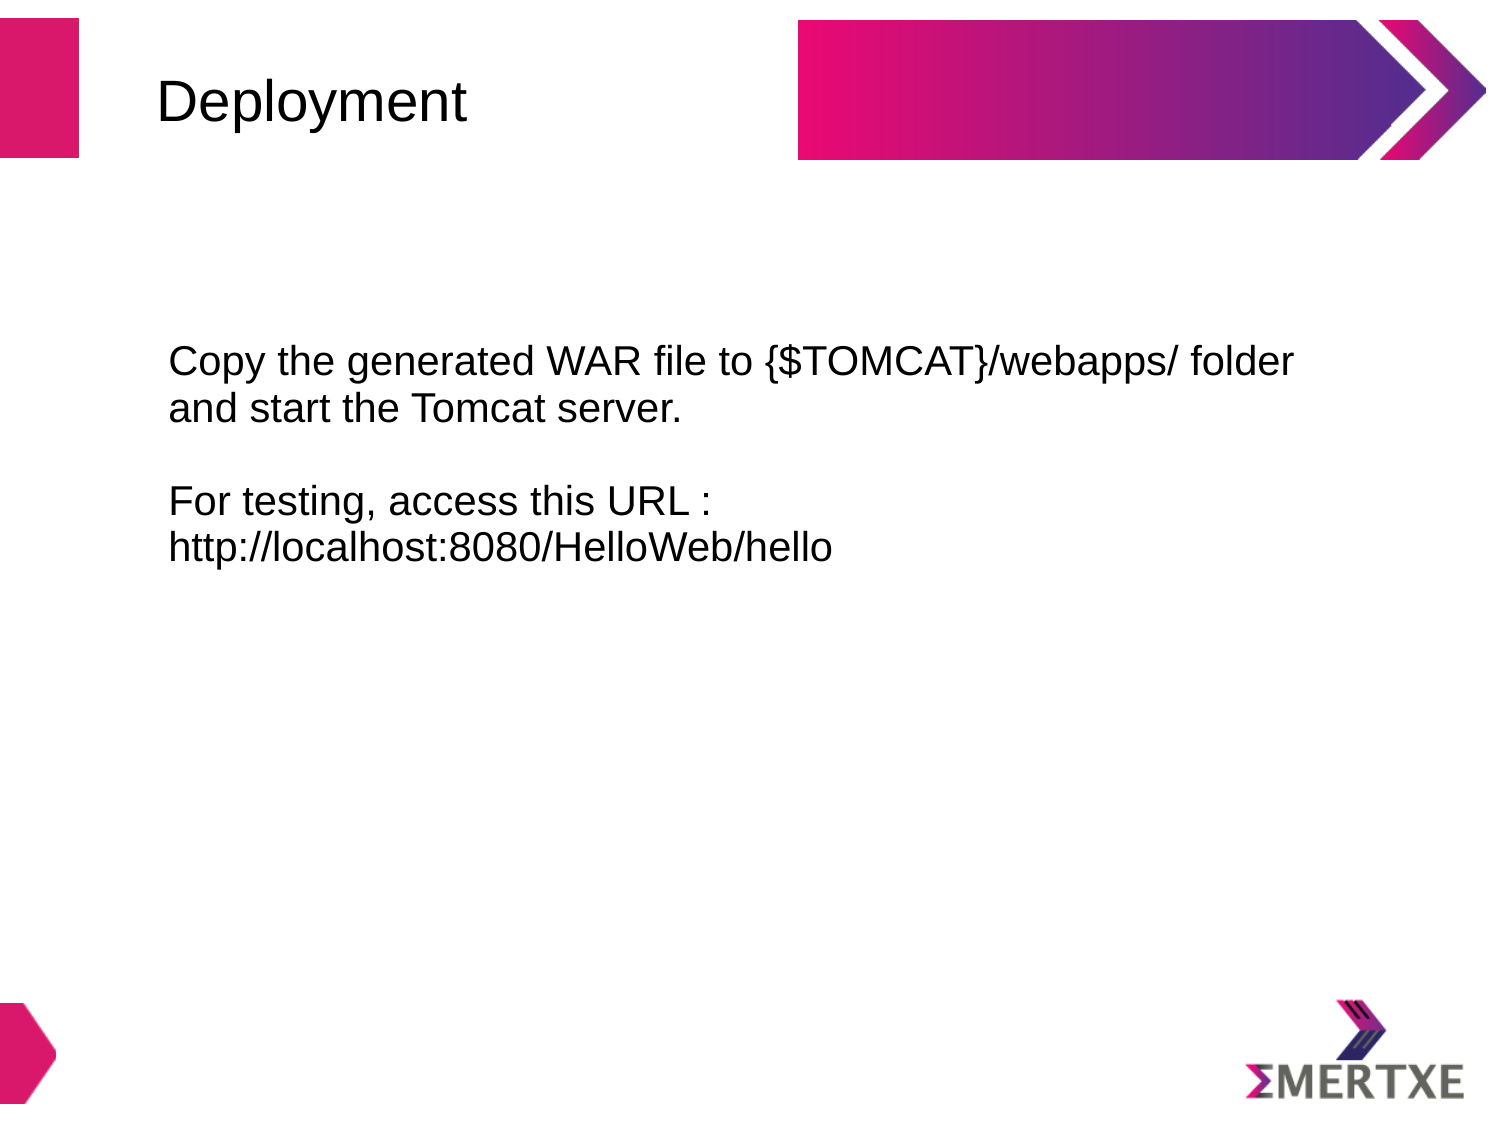

Deployment
Copy the generated WAR file to {$TOMCAT}/webapps/ folder and start the Tomcat server.
For testing, access this URL : http://localhost:8080/HelloWeb/hello